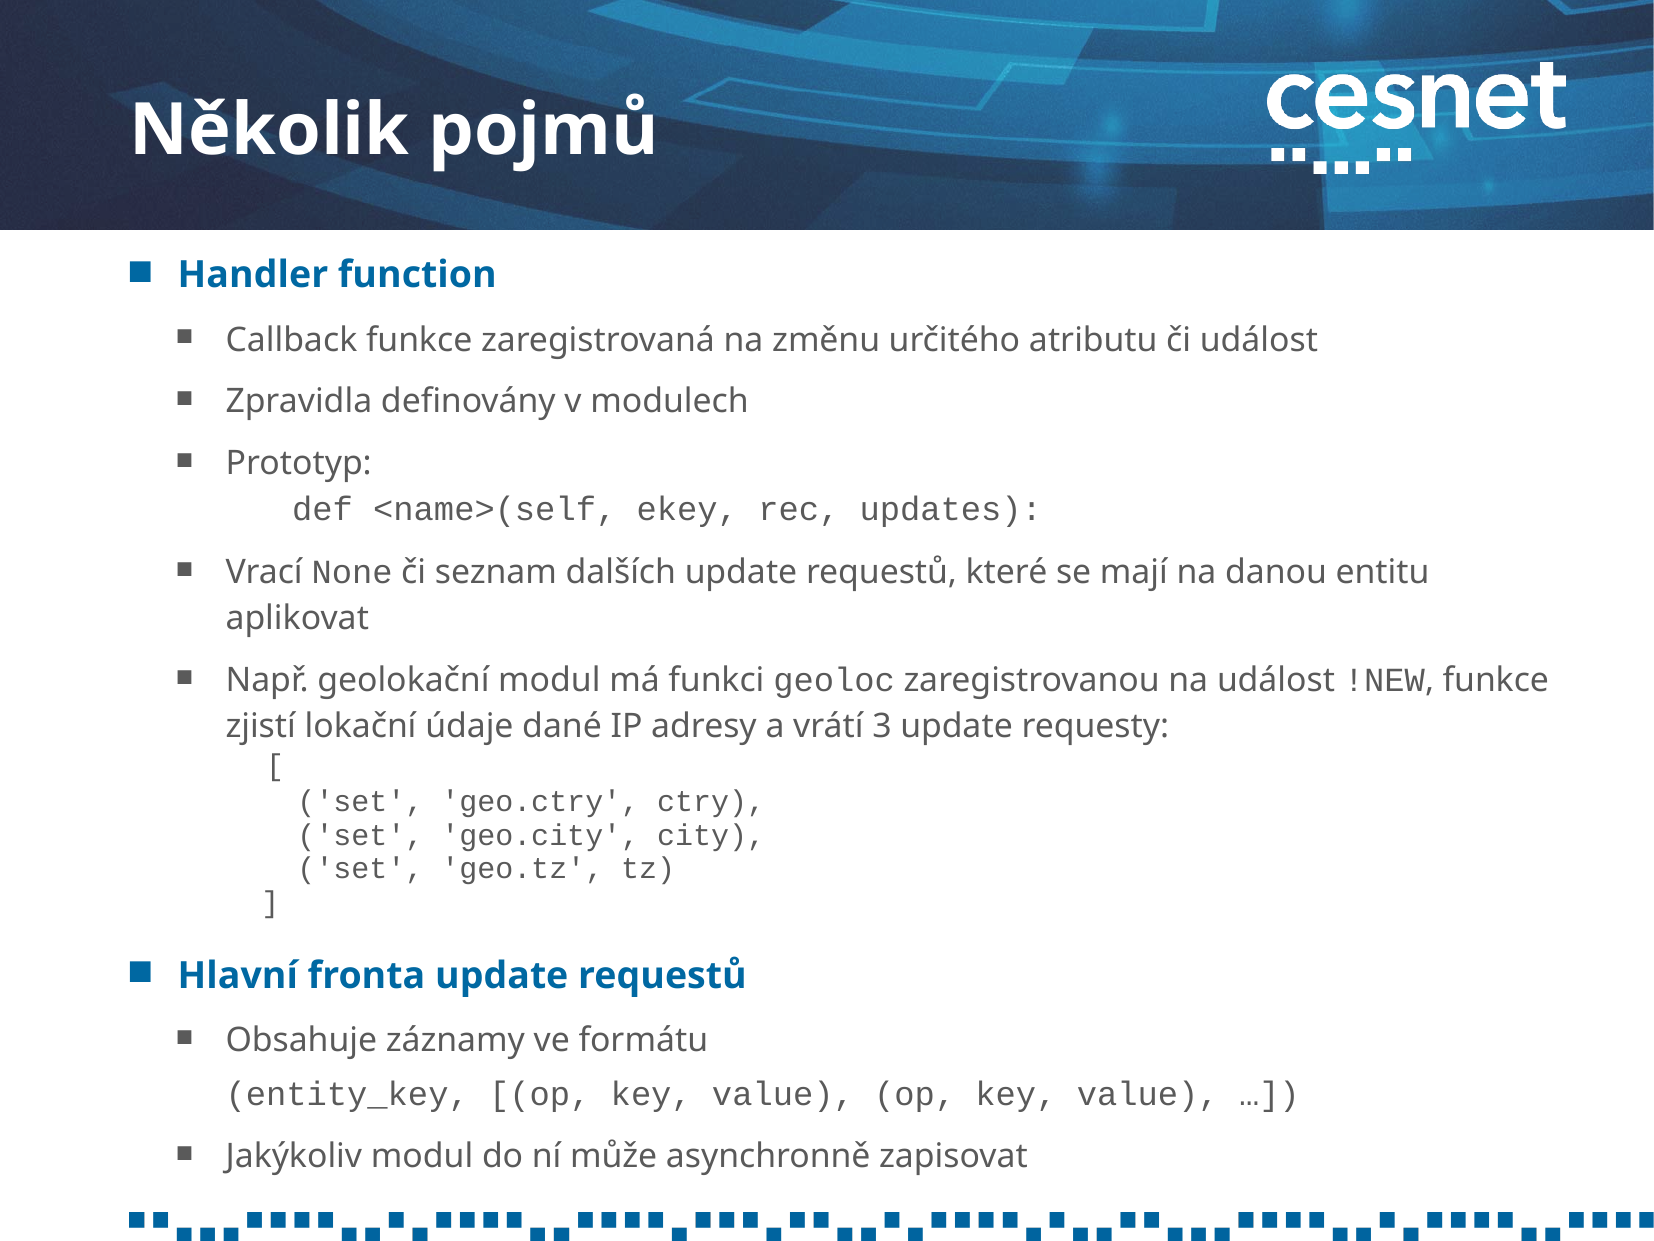

# Několik pojmů
Handler function
Callback funkce zaregistrovaná na změnu určitého atributu či událost
Zpravidla definovány v modulech
Prototyp:
	def <name>(self, ekey, rec, updates):
Vrací None či seznam dalších update requestů, které se mají na danou entitu aplikovat
Např. geolokační modul má funkci geoloc zaregistrovanou na událost !NEW, funkce zjistí lokační údaje dané IP adresy a vrátí 3 update requesty:
 [
 ('set', 'geo.ctry', ctry),
 ('set', 'geo.city', city),
 ('set', 'geo.tz', tz)
 ]
Hlavní fronta update requestů
Obsahuje záznamy ve formátu
(entity_key, [(op, key, value), (op, key, value), …])
Jakýkoliv modul do ní může asynchronně zapisovat